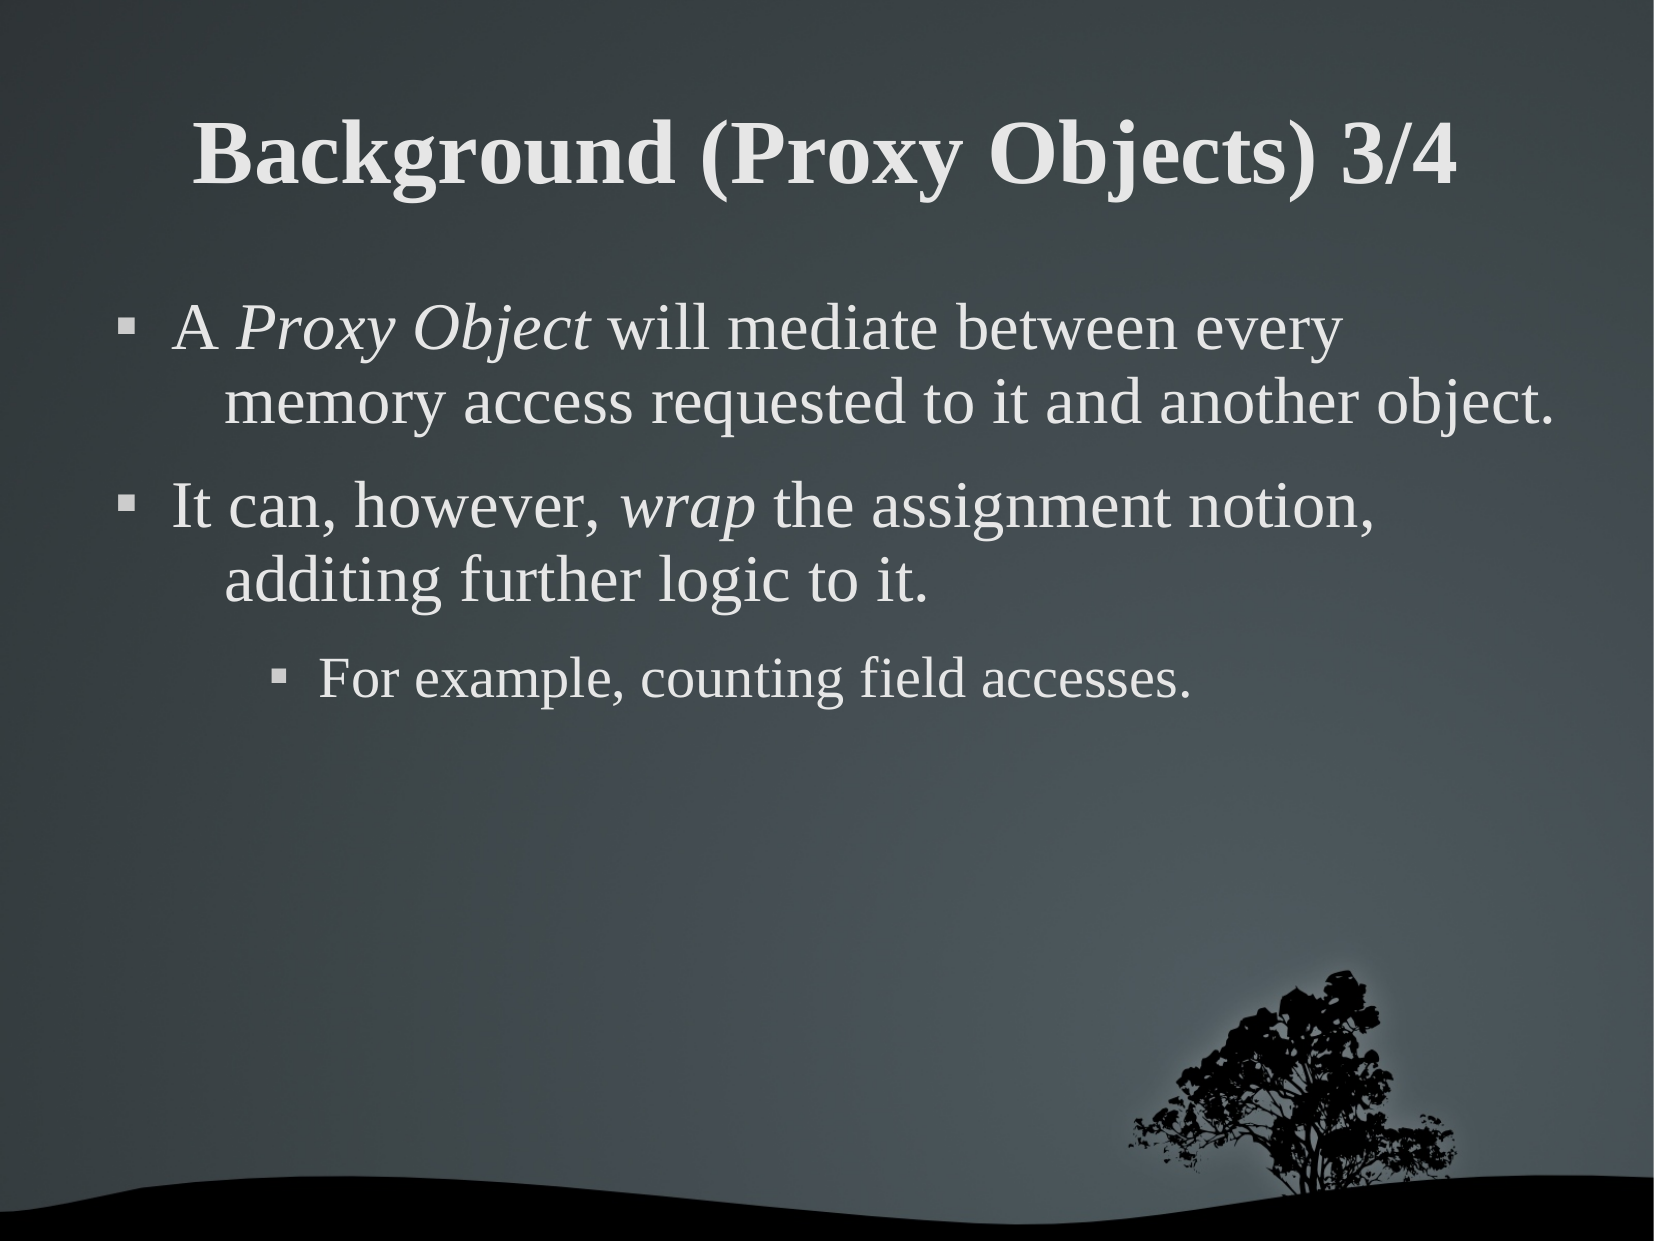

# Background (Proxy Objects) 3/4
A Proxy Object will mediate between every memory access requested to it and another object.
It can, however, wrap the assignment notion, additing further logic to it.
For example, counting field accesses.